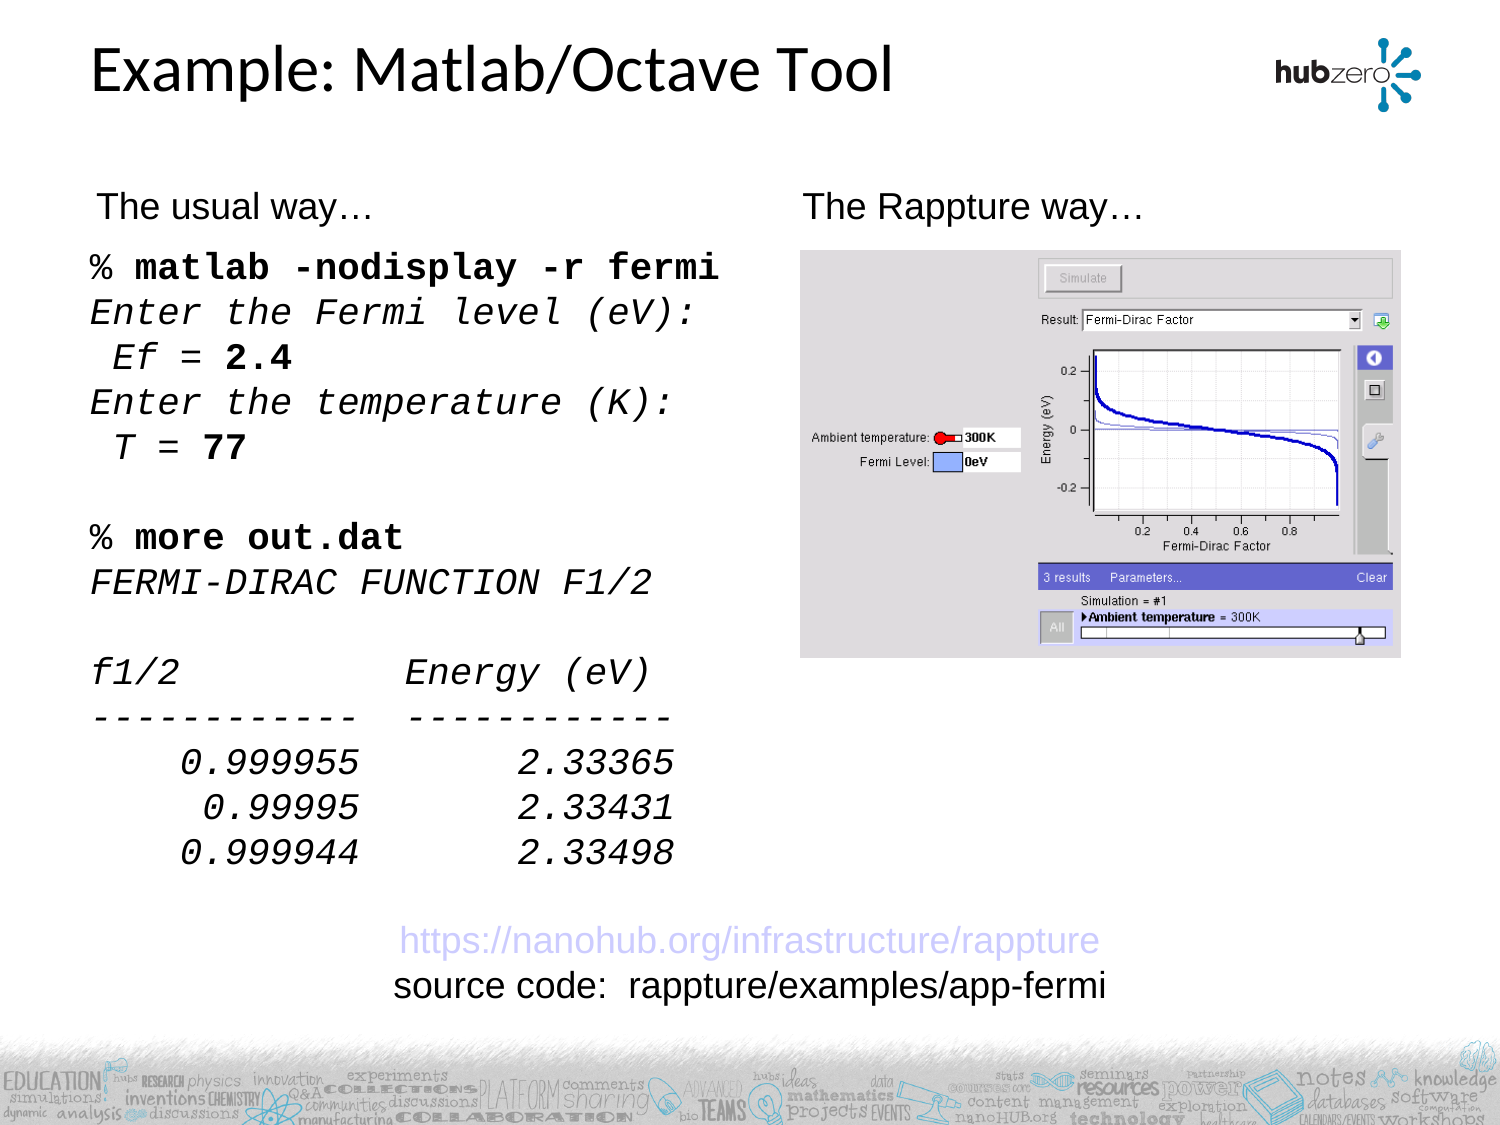

Example: Matlab/Octave Tool
The usual way…
The Rappture way…
% matlab -nodisplay -r fermi
Enter the Fermi level (eV):
 Ef = 2.4
Enter the temperature (K):
 T = 77
% more out.dat
FERMI-DIRAC FUNCTION F1/2
f1/2 Energy (eV)
------------ ------------
 0.999955 2.33365
 0.99995 2.33431
 0.999944 2.33498
https://nanohub.org/infrastructure/rappture
source code: rappture/examples/app-fermi